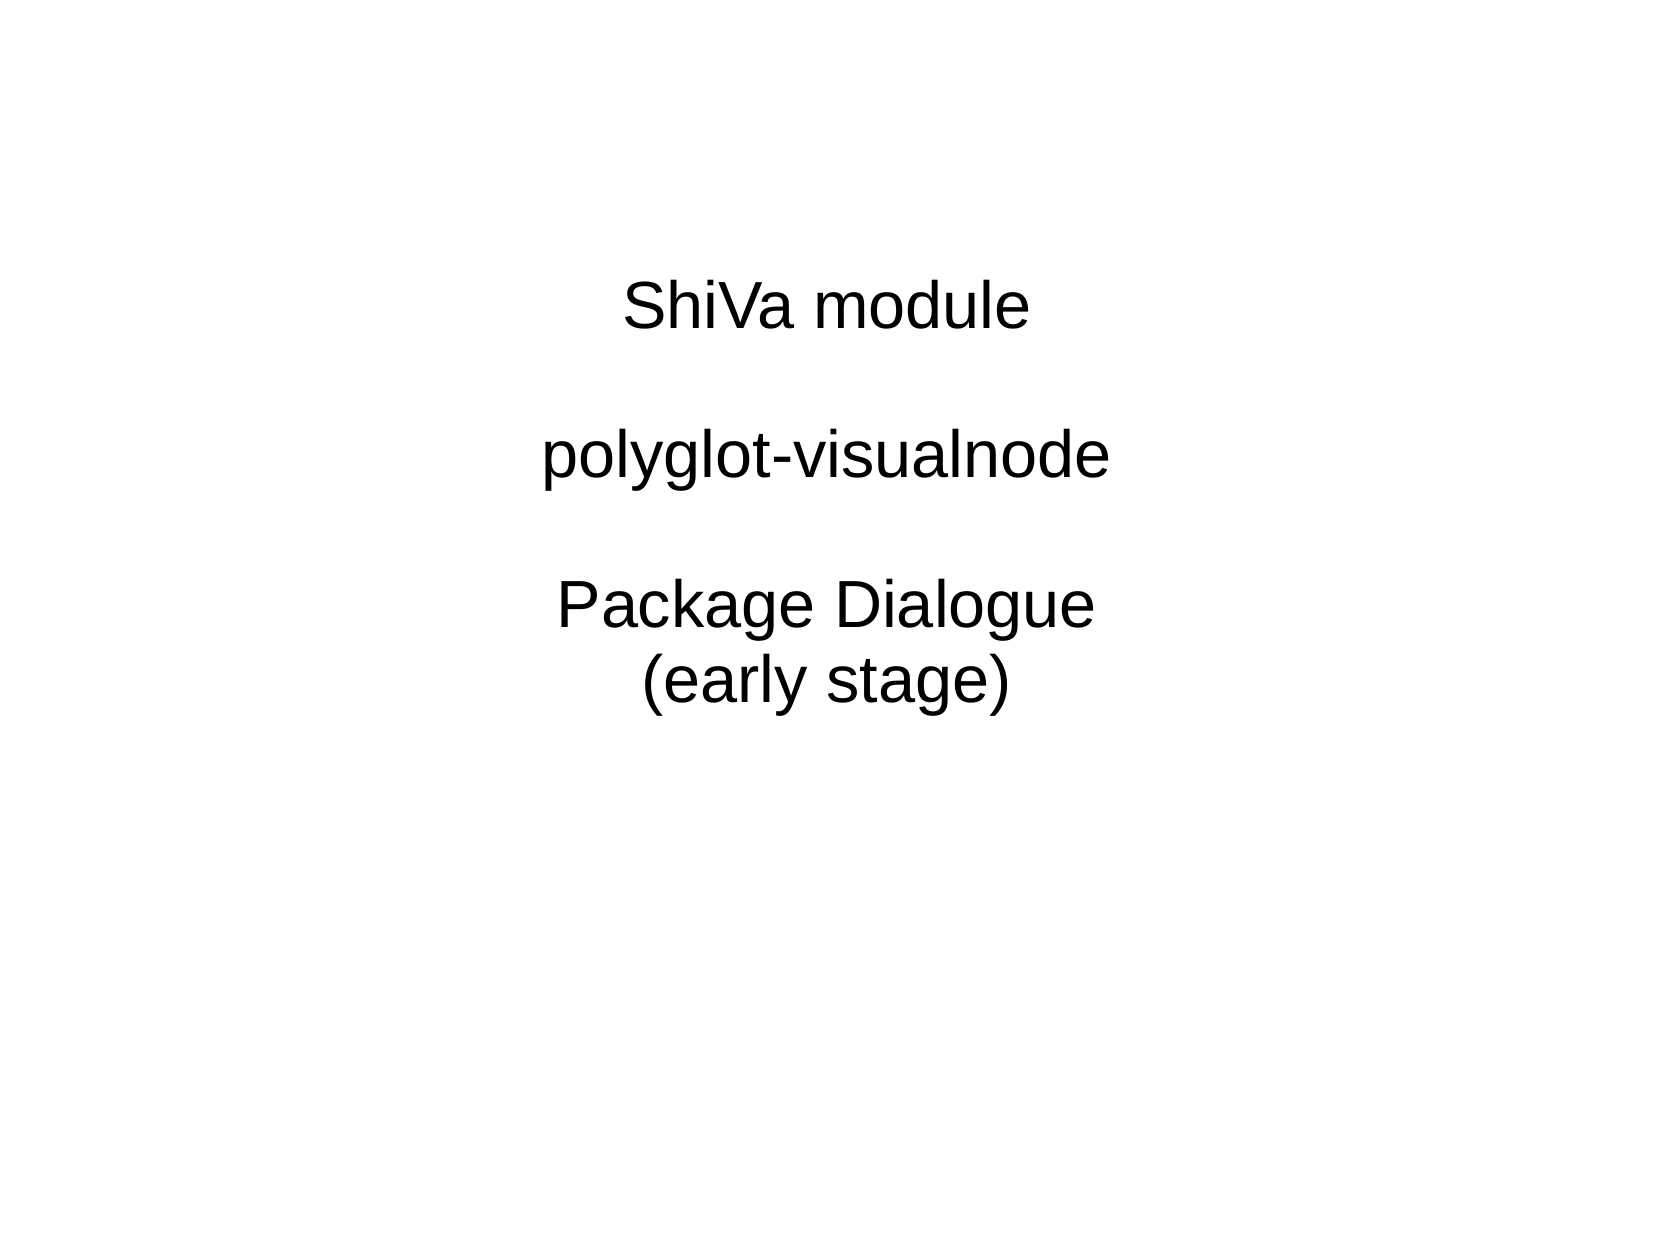

# ShiVa module
polyglot-visualnode
Package Dialogue
(early stage)